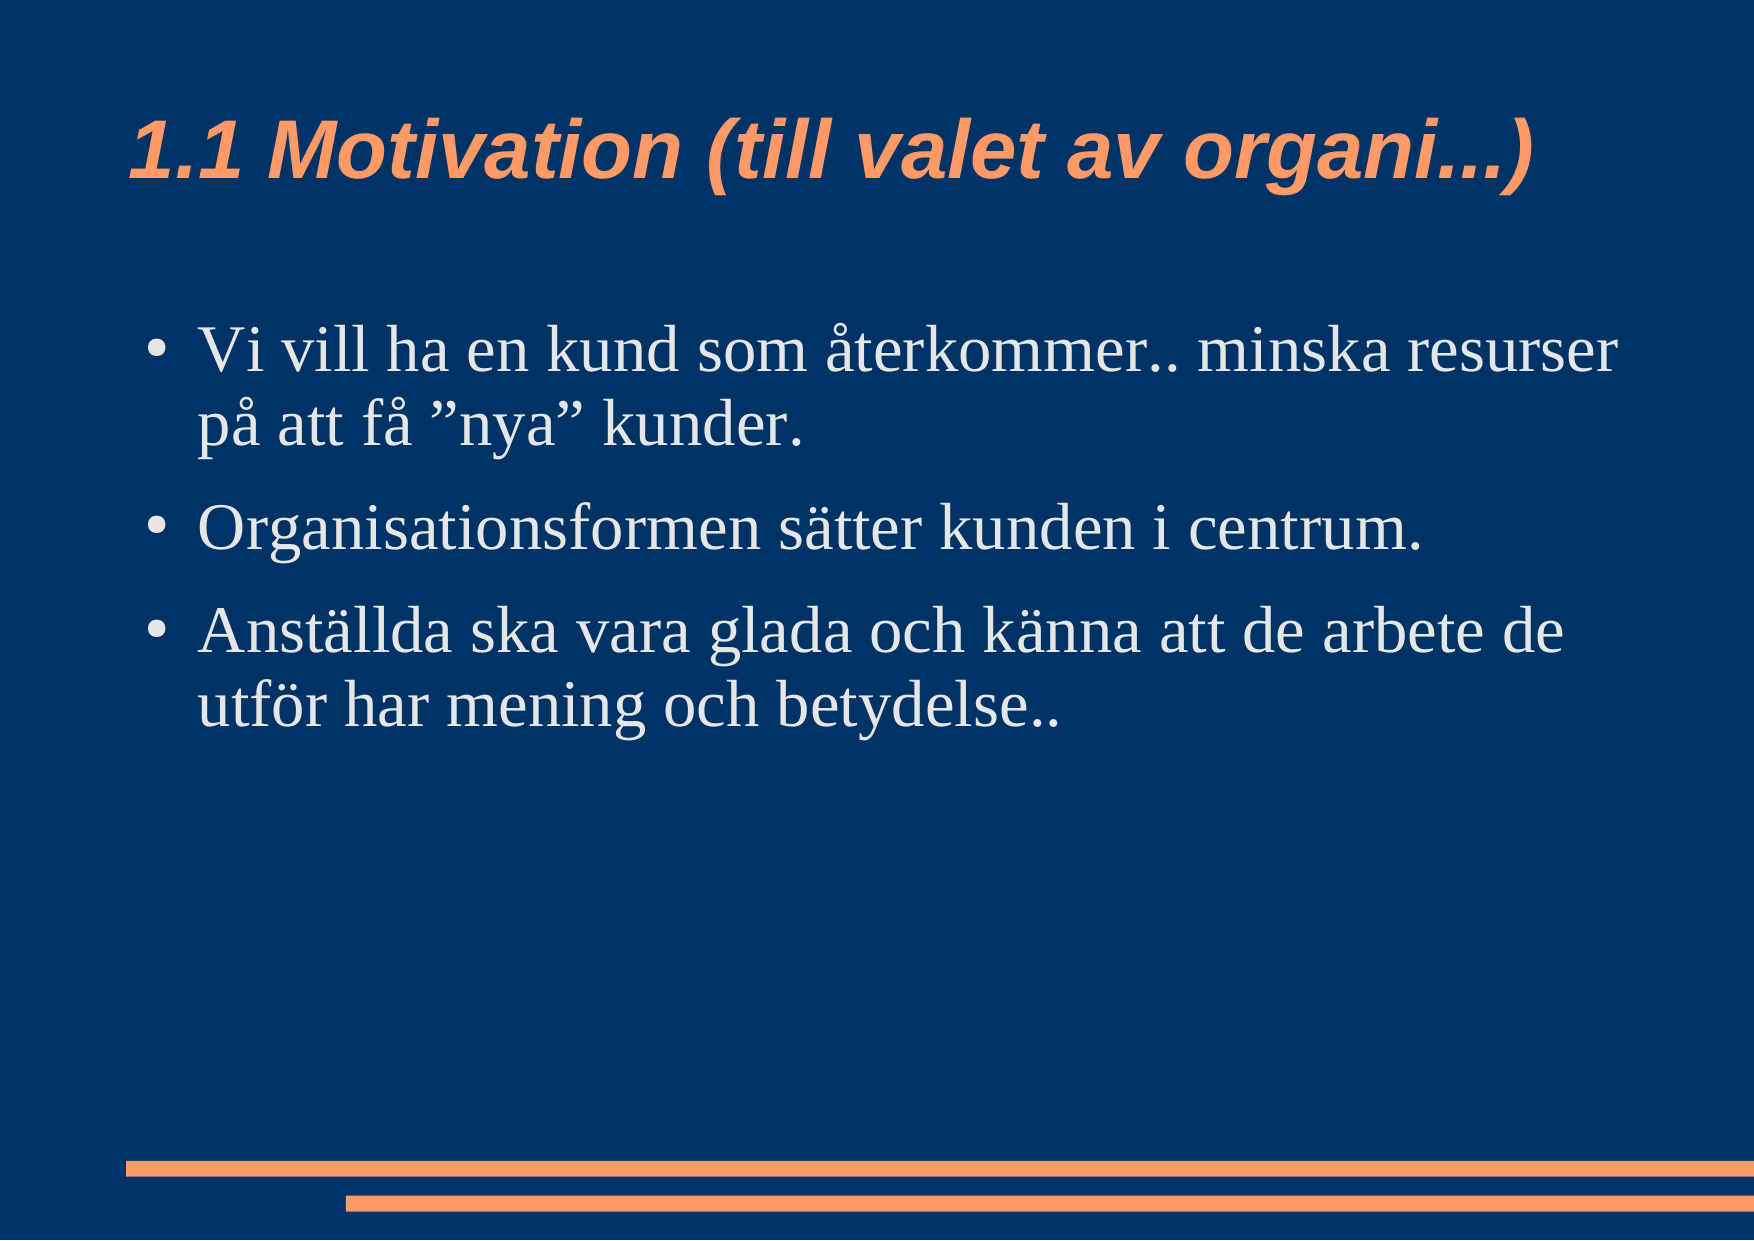

# 1.1 Motivation (till valet av organi...)
Vi vill ha en kund som återkommer.. minska resurser på att få ”nya” kunder.
Organisationsformen sätter kunden i centrum.
Anställda ska vara glada och känna att de arbete de utför har mening och betydelse..